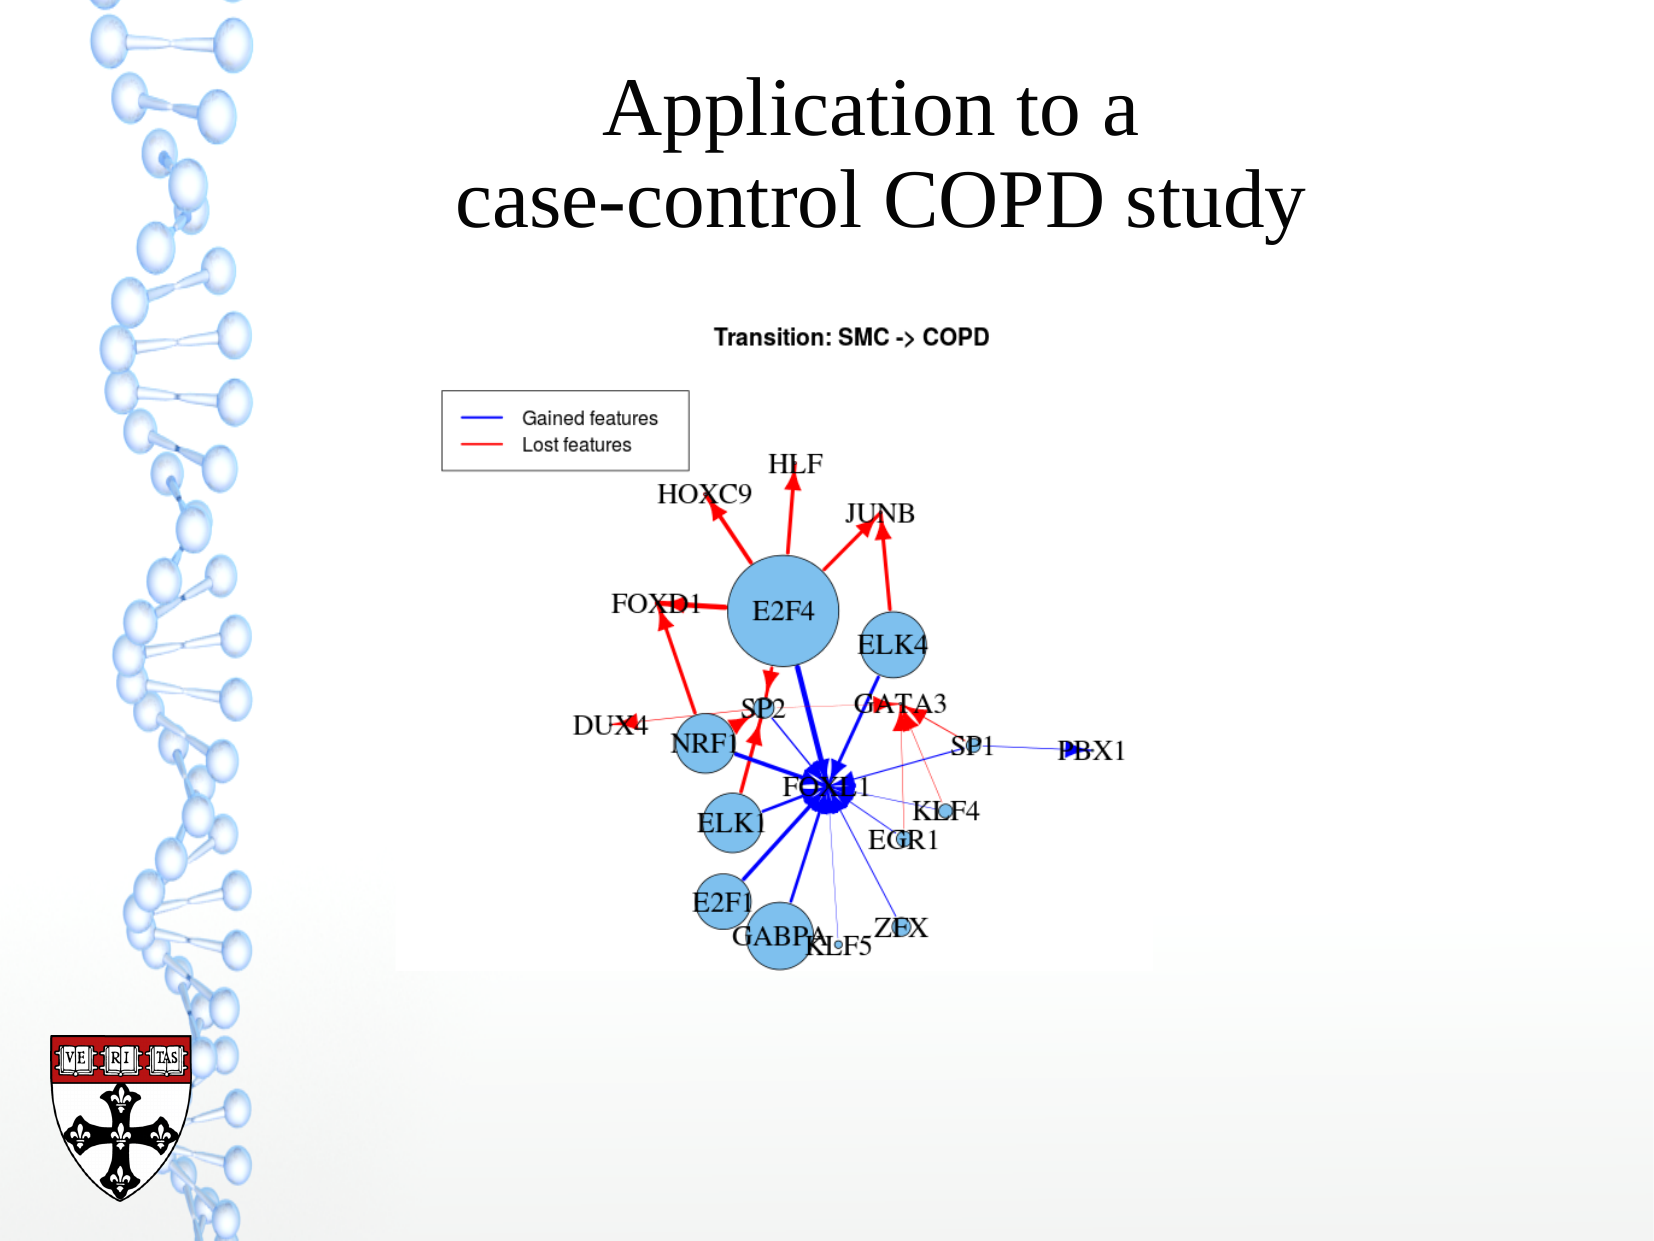

# Application to a case-control COPD study